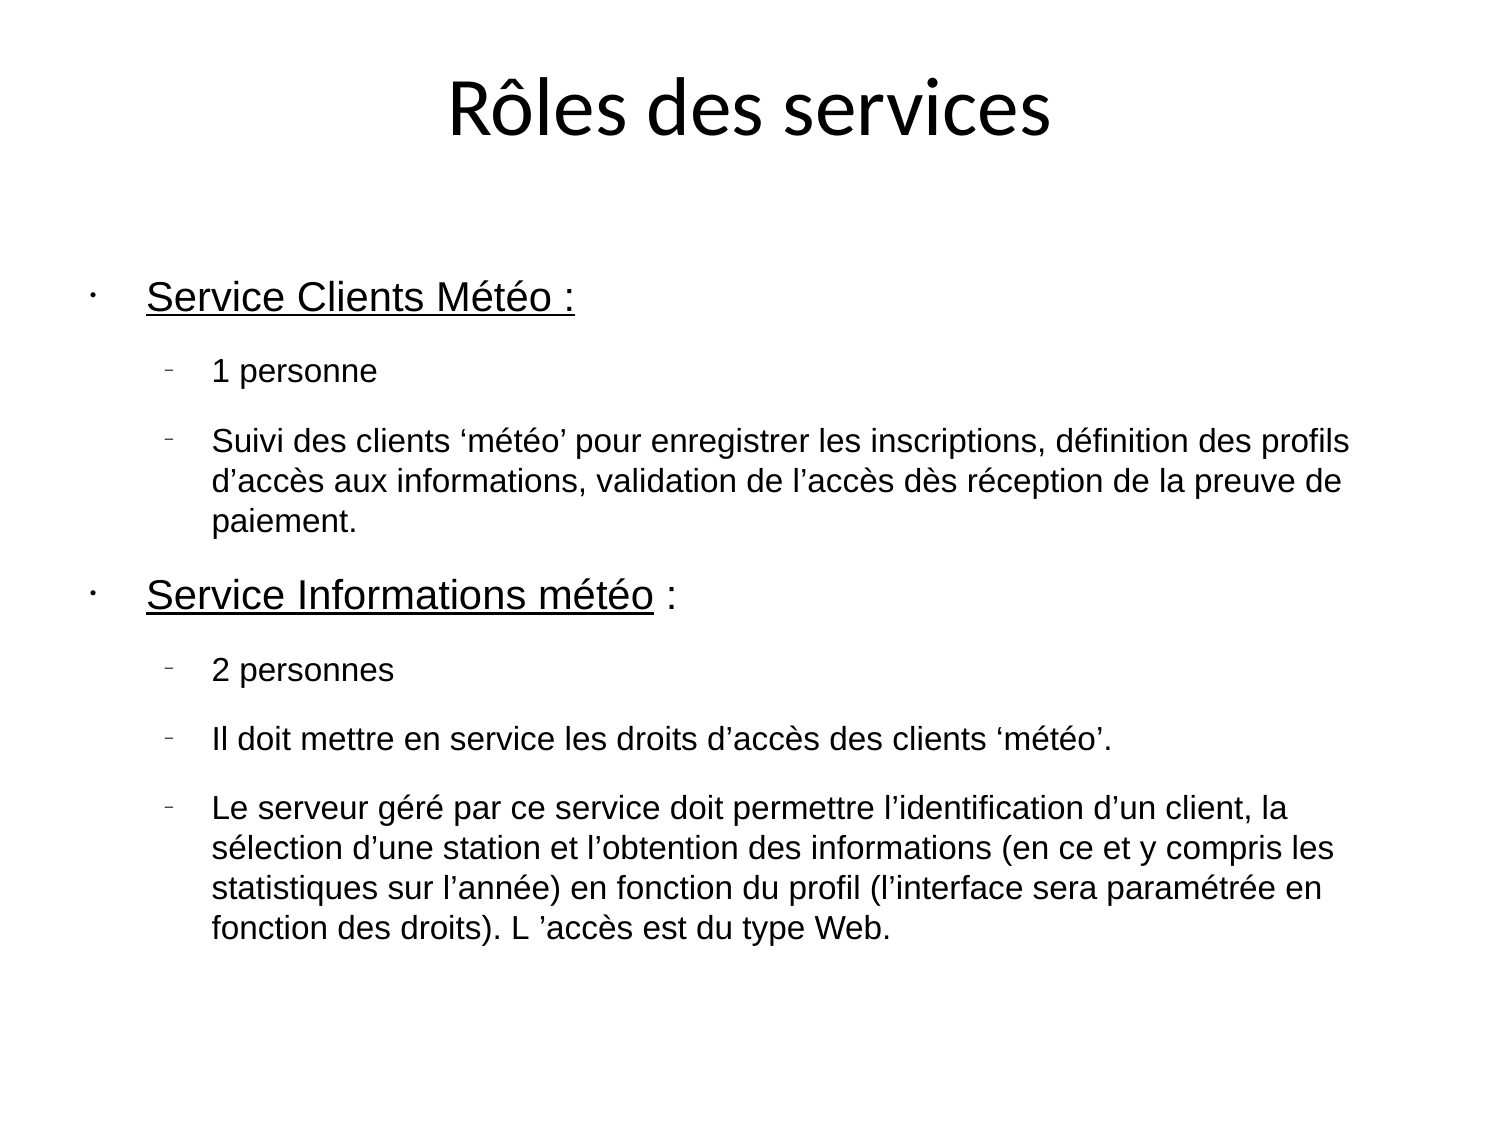

# Rôles des services
Service Clients Météo :
1 personne
Suivi des clients ‘météo’ pour enregistrer les inscriptions, définition des profils d’accès aux informations, validation de l’accès dès réception de la preuve de paiement.
Service Informations météo :
2 personnes
Il doit mettre en service les droits d’accès des clients ‘météo’.
Le serveur géré par ce service doit permettre l’identification d’un client, la sélection d’une station et l’obtention des informations (en ce et y compris les statistiques sur l’année) en fonction du profil (l’interface sera paramétrée en fonction des droits). L ’accès est du type Web.